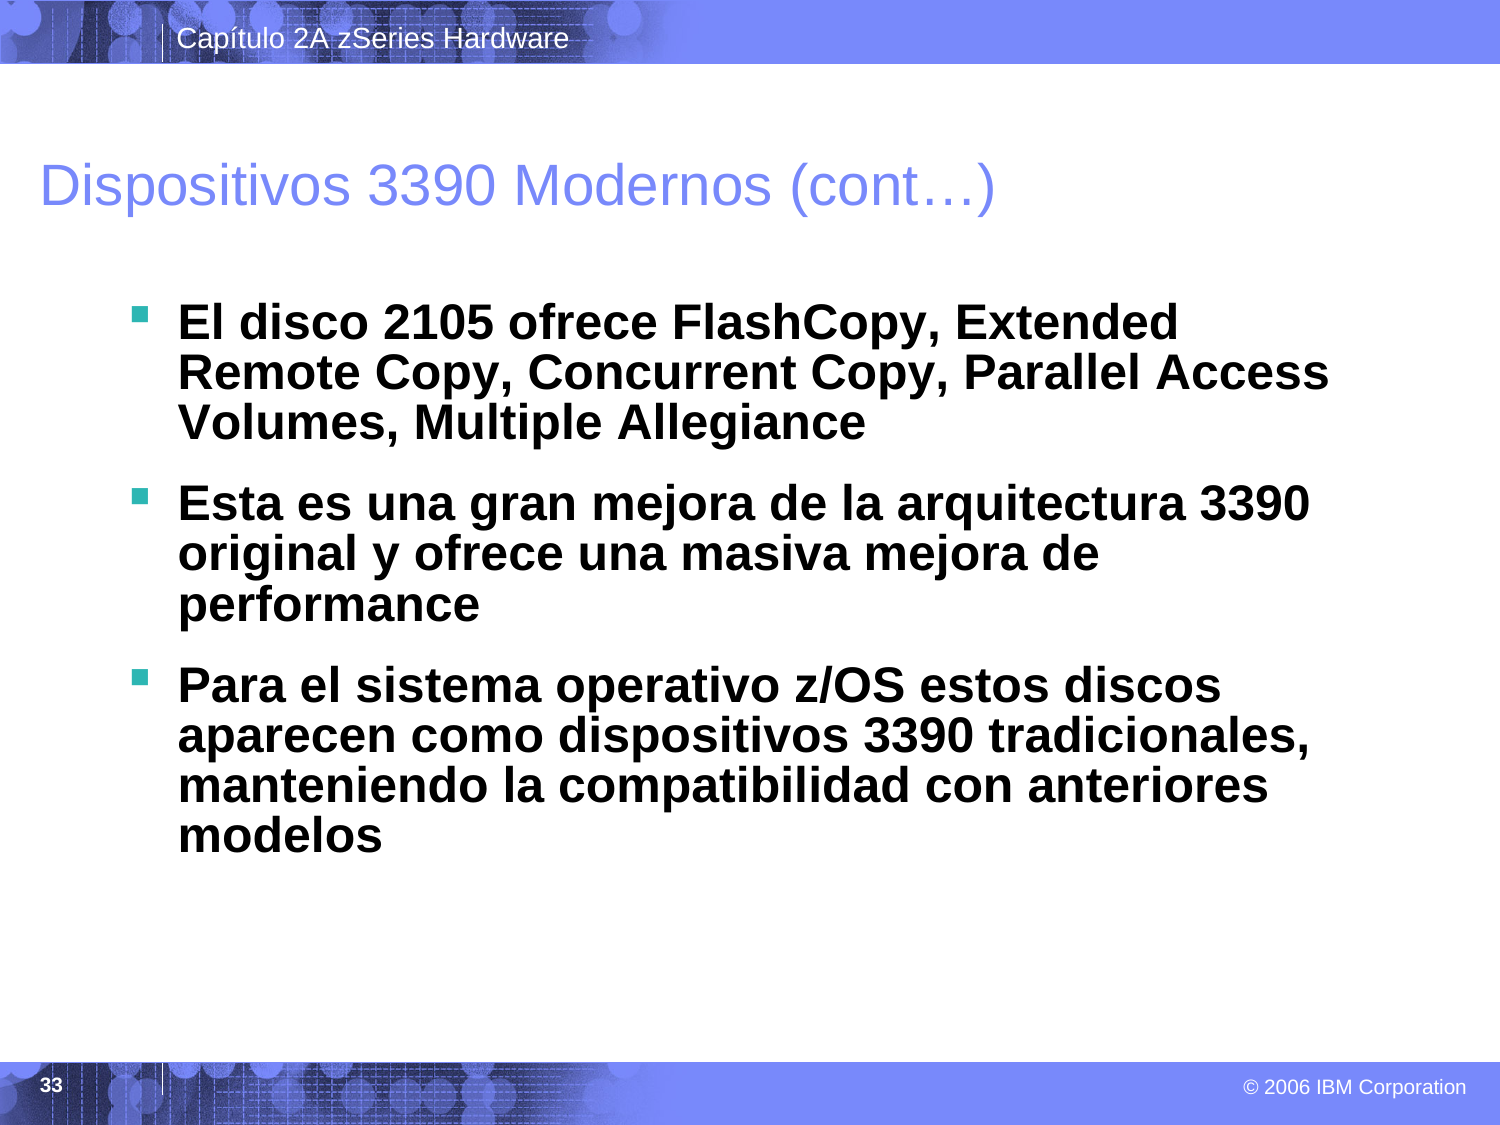

# Dispositivos 3390 Modernos (cont…)
El disco 2105 ofrece FlashCopy, Extended Remote Copy, Concurrent Copy, Parallel Access Volumes, Multiple Allegiance
Esta es una gran mejora de la arquitectura 3390 original y ofrece una masiva mejora de performance
Para el sistema operativo z/OS estos discos aparecen como dispositivos 3390 tradicionales, manteniendo la compatibilidad con anteriores modelos
33